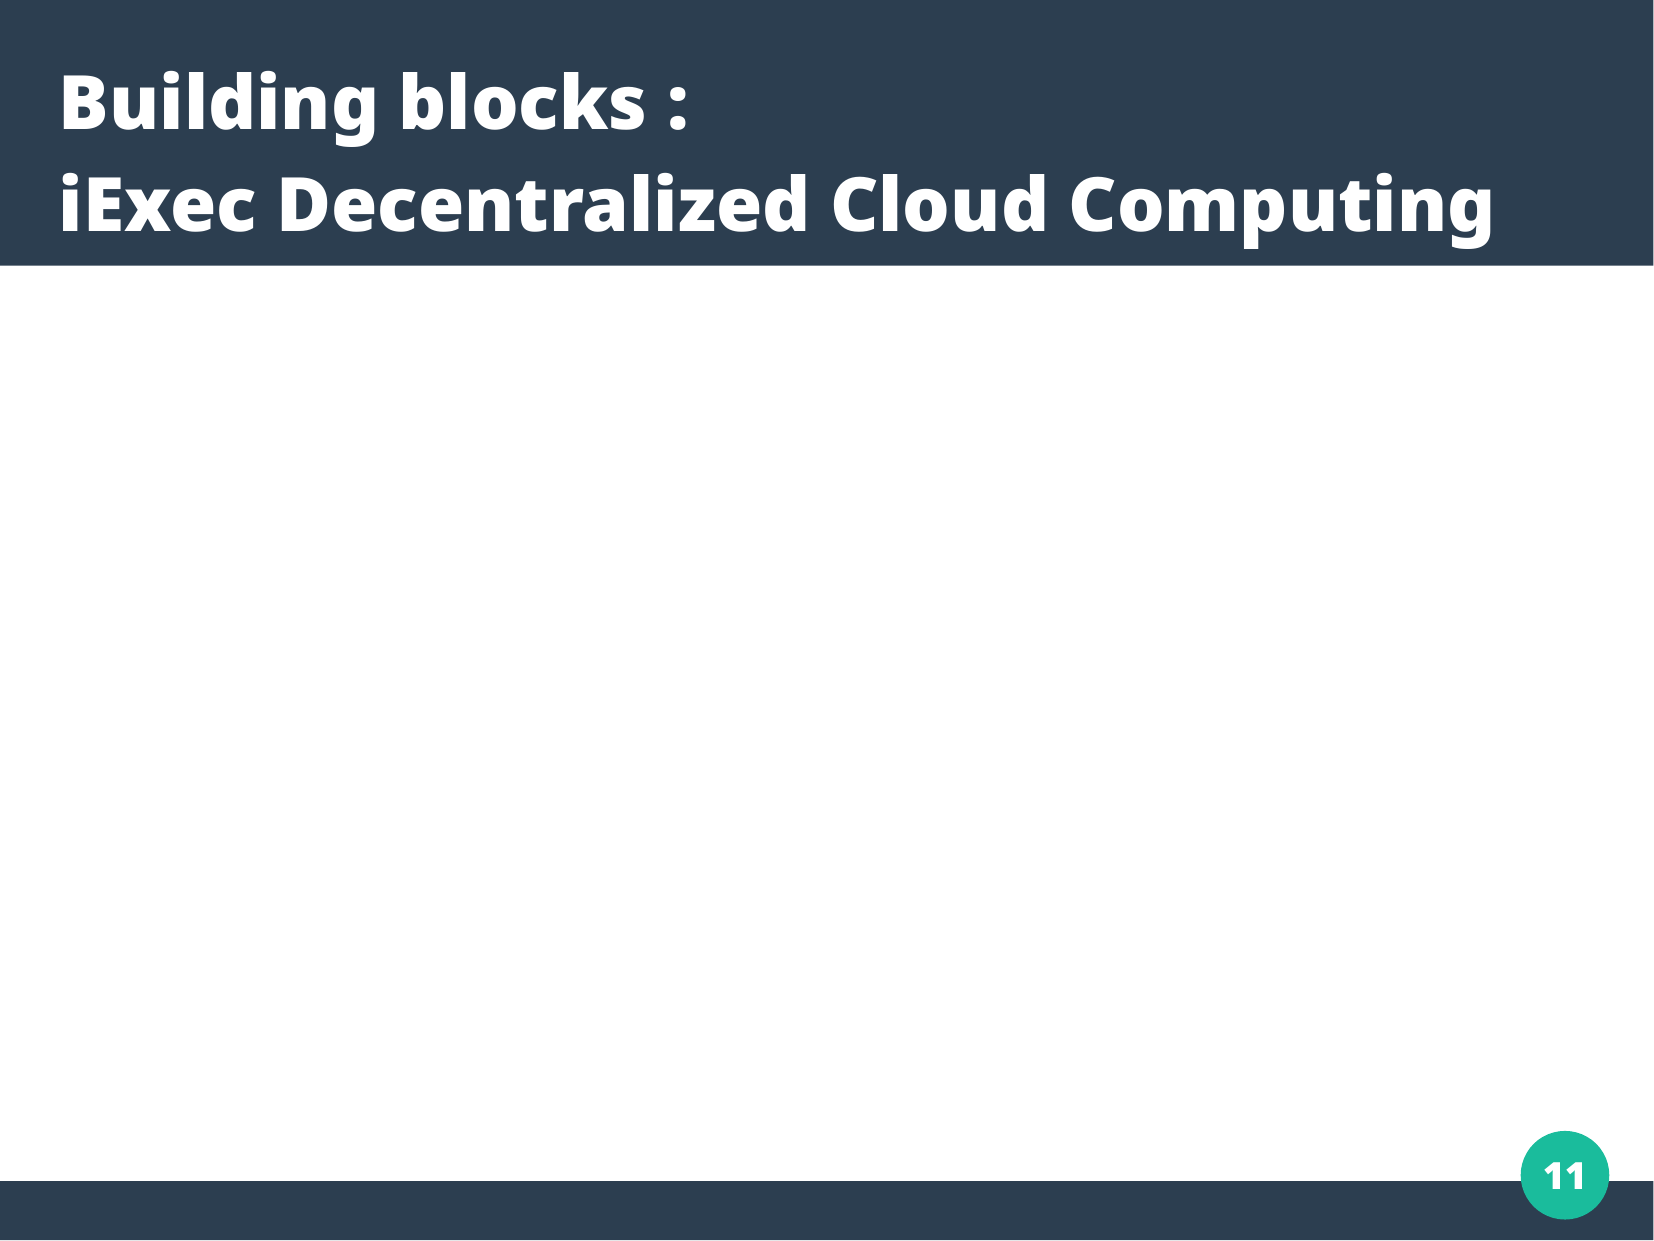

# Building blocks : iExec Decentralized Cloud Computing
11